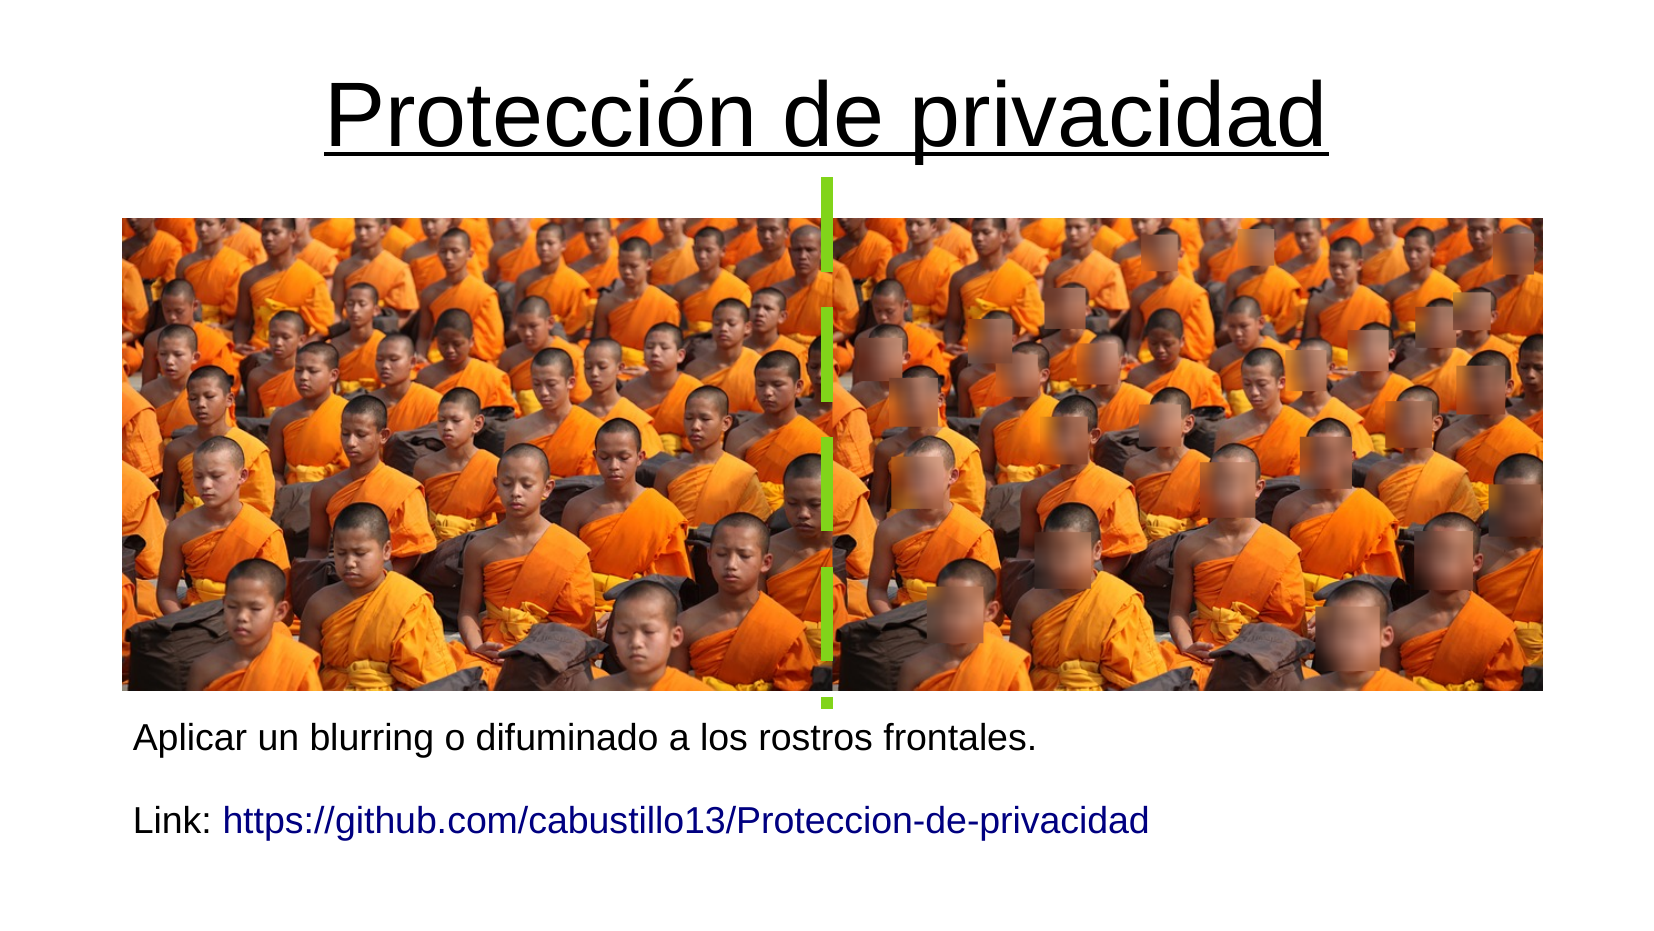

# Protección de privacidad
Aplicar un blurring o difuminado a los rostros frontales.
Link: https://github.com/cabustillo13/Proteccion-de-privacidad